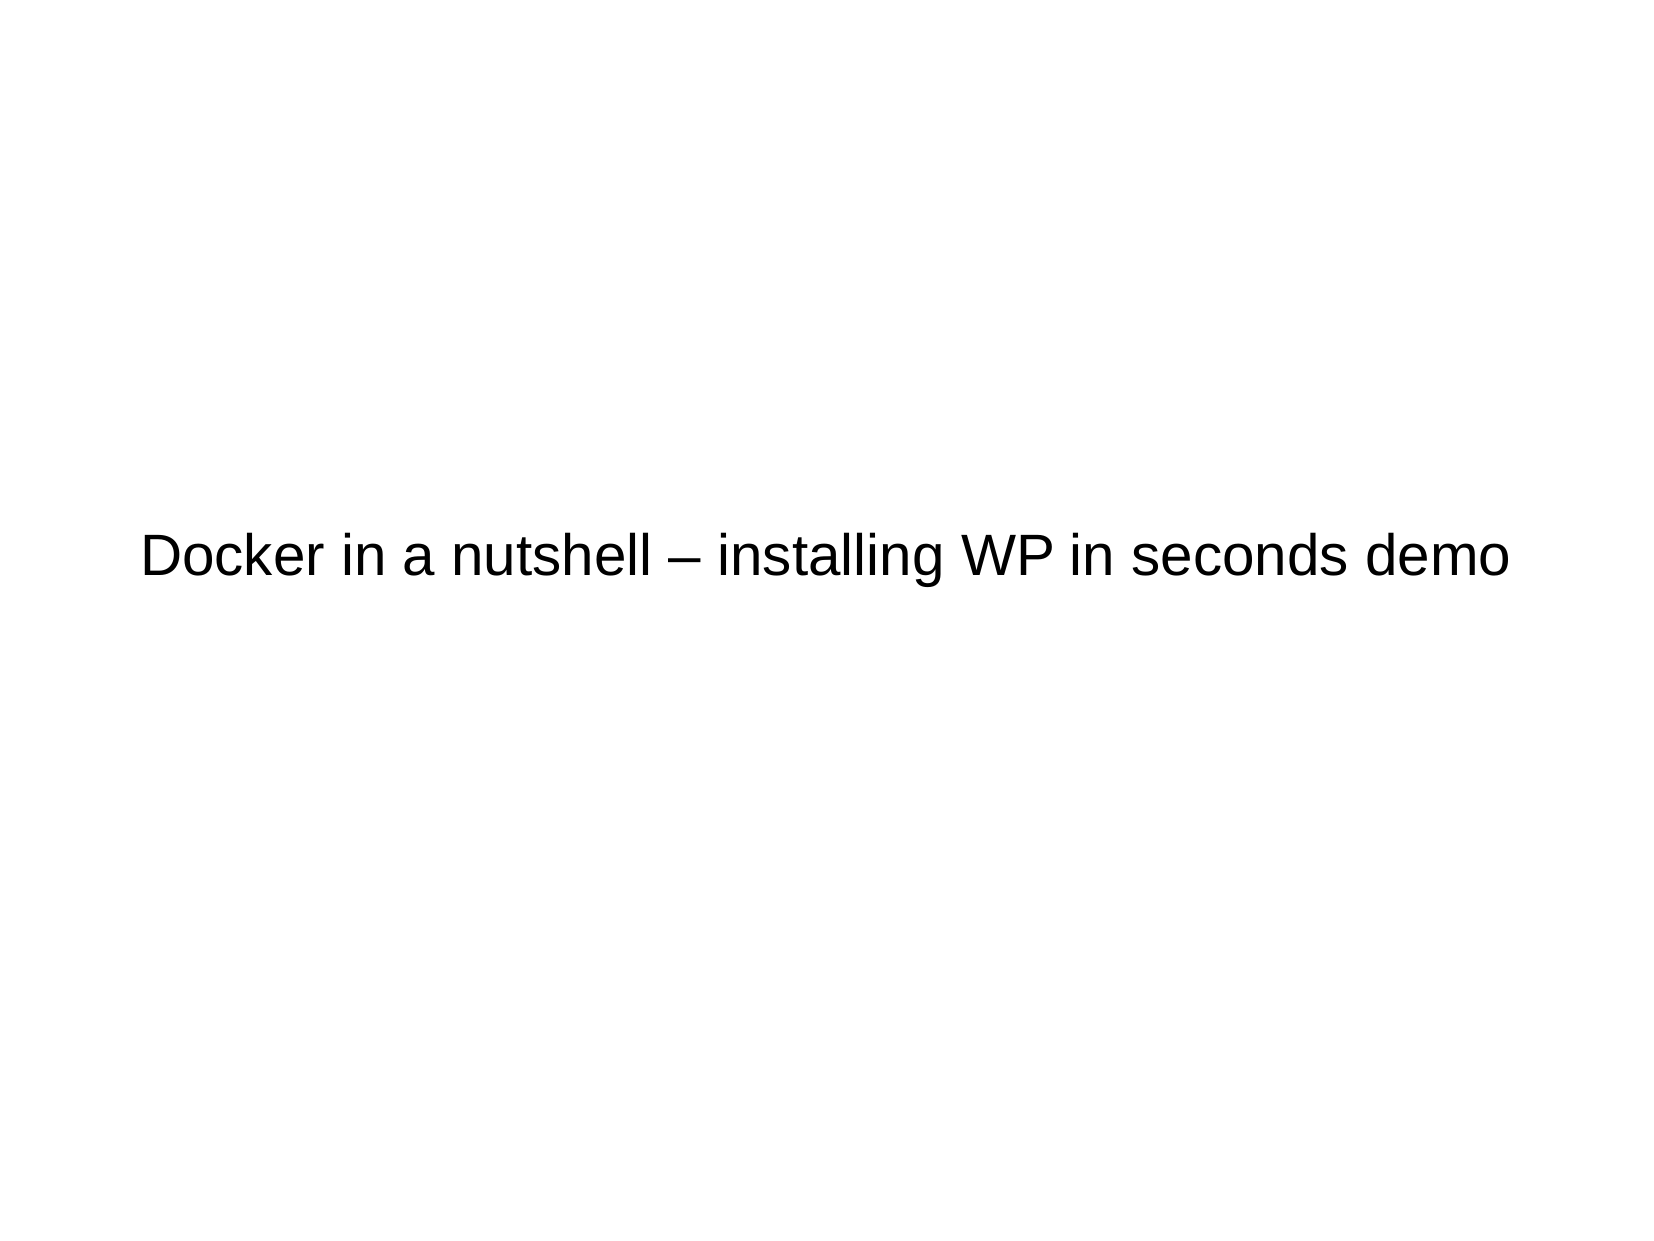

Docker in a nutshell – installing WP in seconds demo